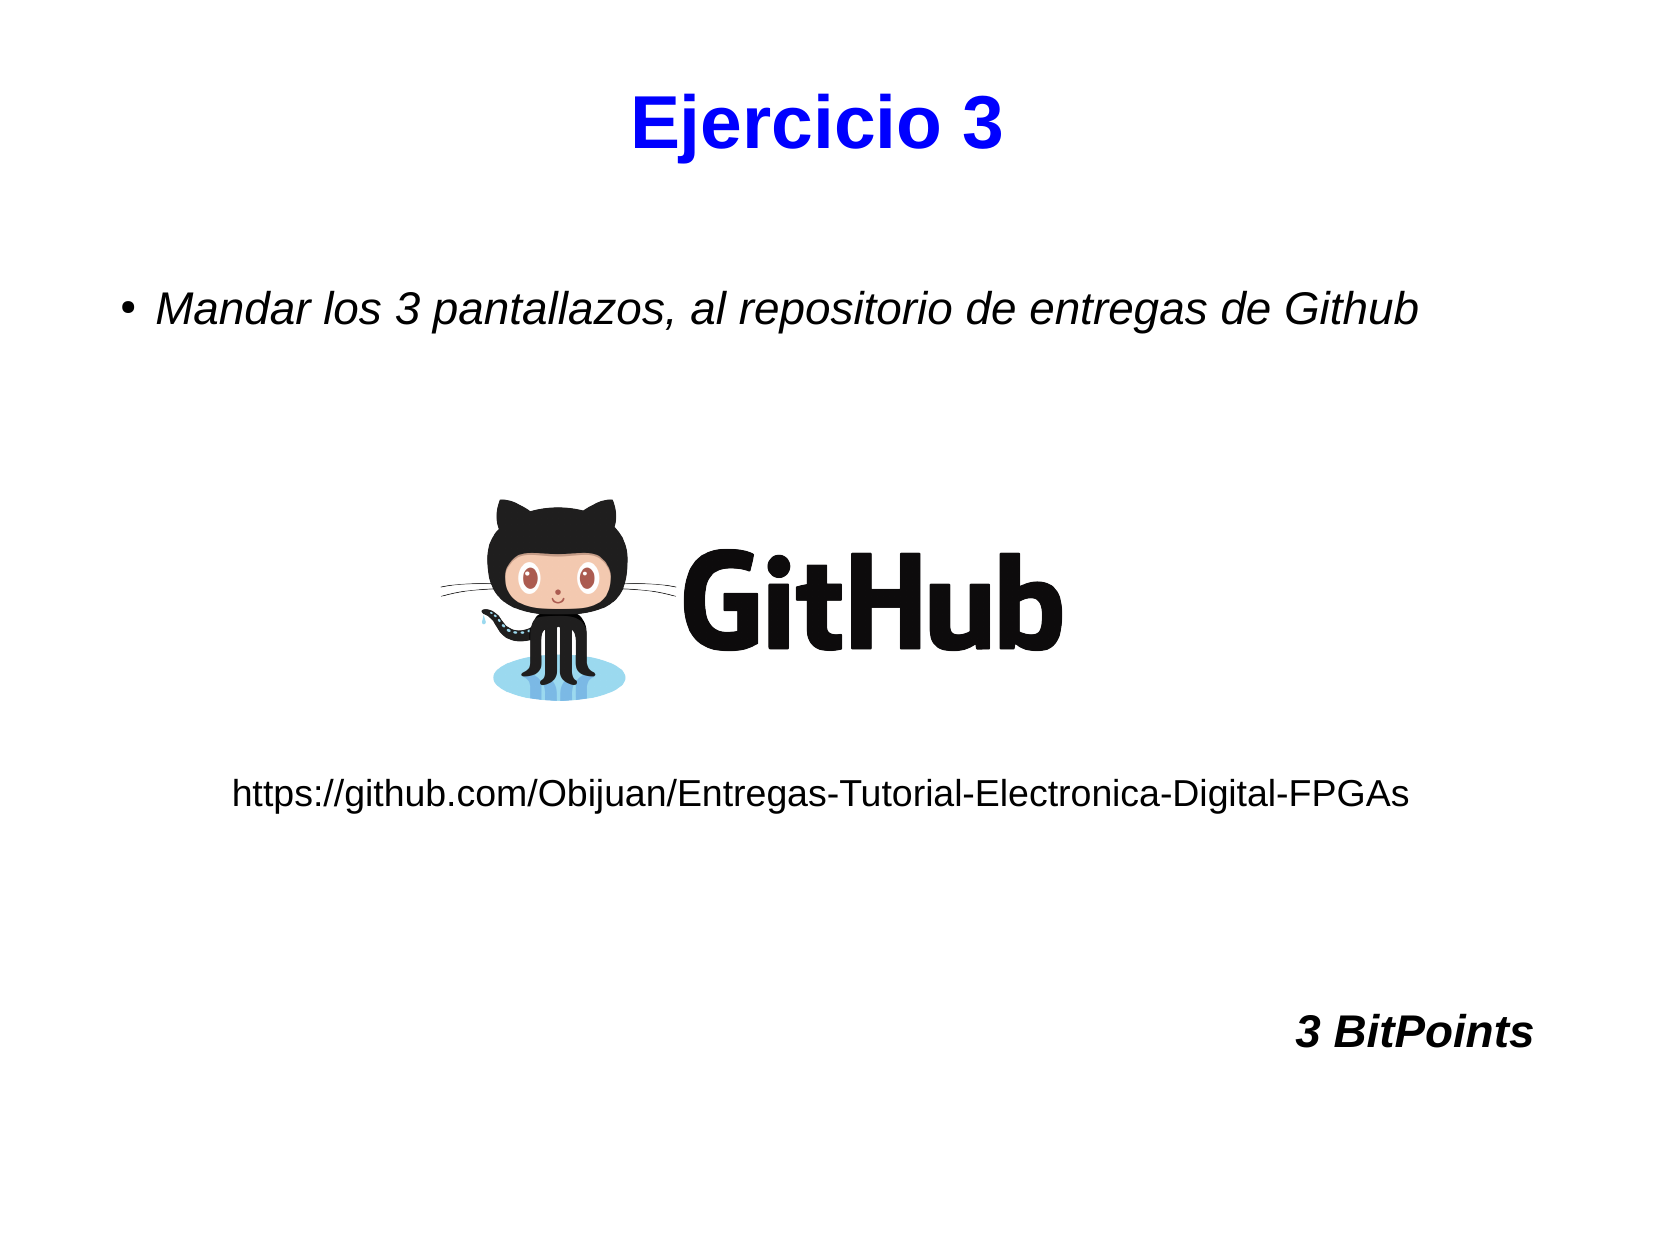

Ejercicio 3
Mandar los 3 pantallazos, al repositorio de entregas de Github
https://github.com/Obijuan/Entregas-Tutorial-Electronica-Digital-FPGAs
3 BitPoints